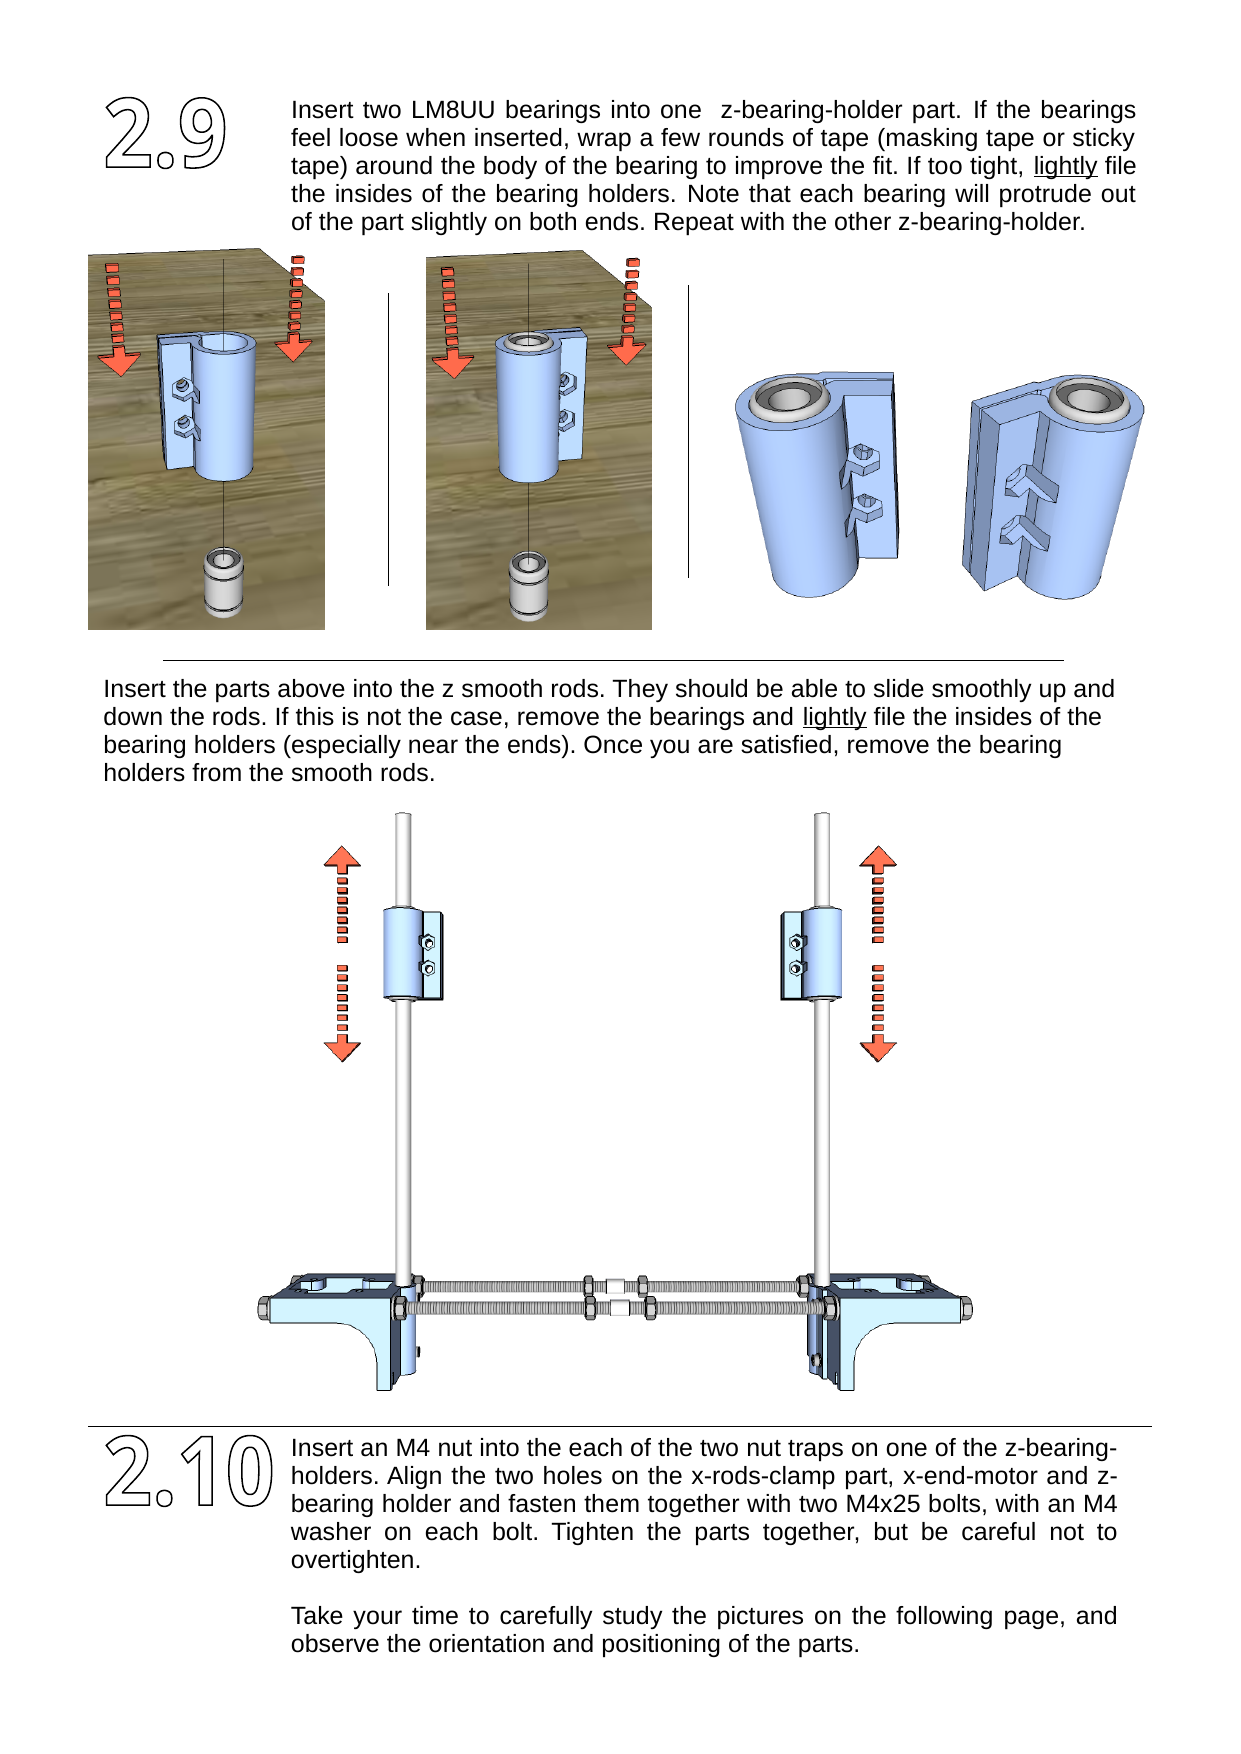

Insert two LM8UU bearings into one z-bearing-holder part. If the bearings feel loose when inserted, wrap a few rounds of tape (masking tape or sticky tape) around the body of the bearing to improve the fit. If too tight, lightly file the insides of the bearing holders. Note that each bearing will protrude out of the part slightly on both ends. Repeat with the other z-bearing-holder.
2.9
Insert the parts above into the z smooth rods. They should be able to slide smoothly up and down the rods. If this is not the case, remove the bearings and lightly file the insides of the bearing holders (especially near the ends). Once you are satisfied, remove the bearing holders from the smooth rods.
Insert an M4 nut into the each of the two nut traps on one of the z-bearing-holders. Align the two holes on the x-rods-clamp part, x-end-motor and z-bearing holder and fasten them together with two M4x25 bolts, with an M4 washer on each bolt. Tighten the parts together, but be careful not to overtighten.
Take your time to carefully study the pictures on the following page, and observe the orientation and positioning of the parts.
2.10